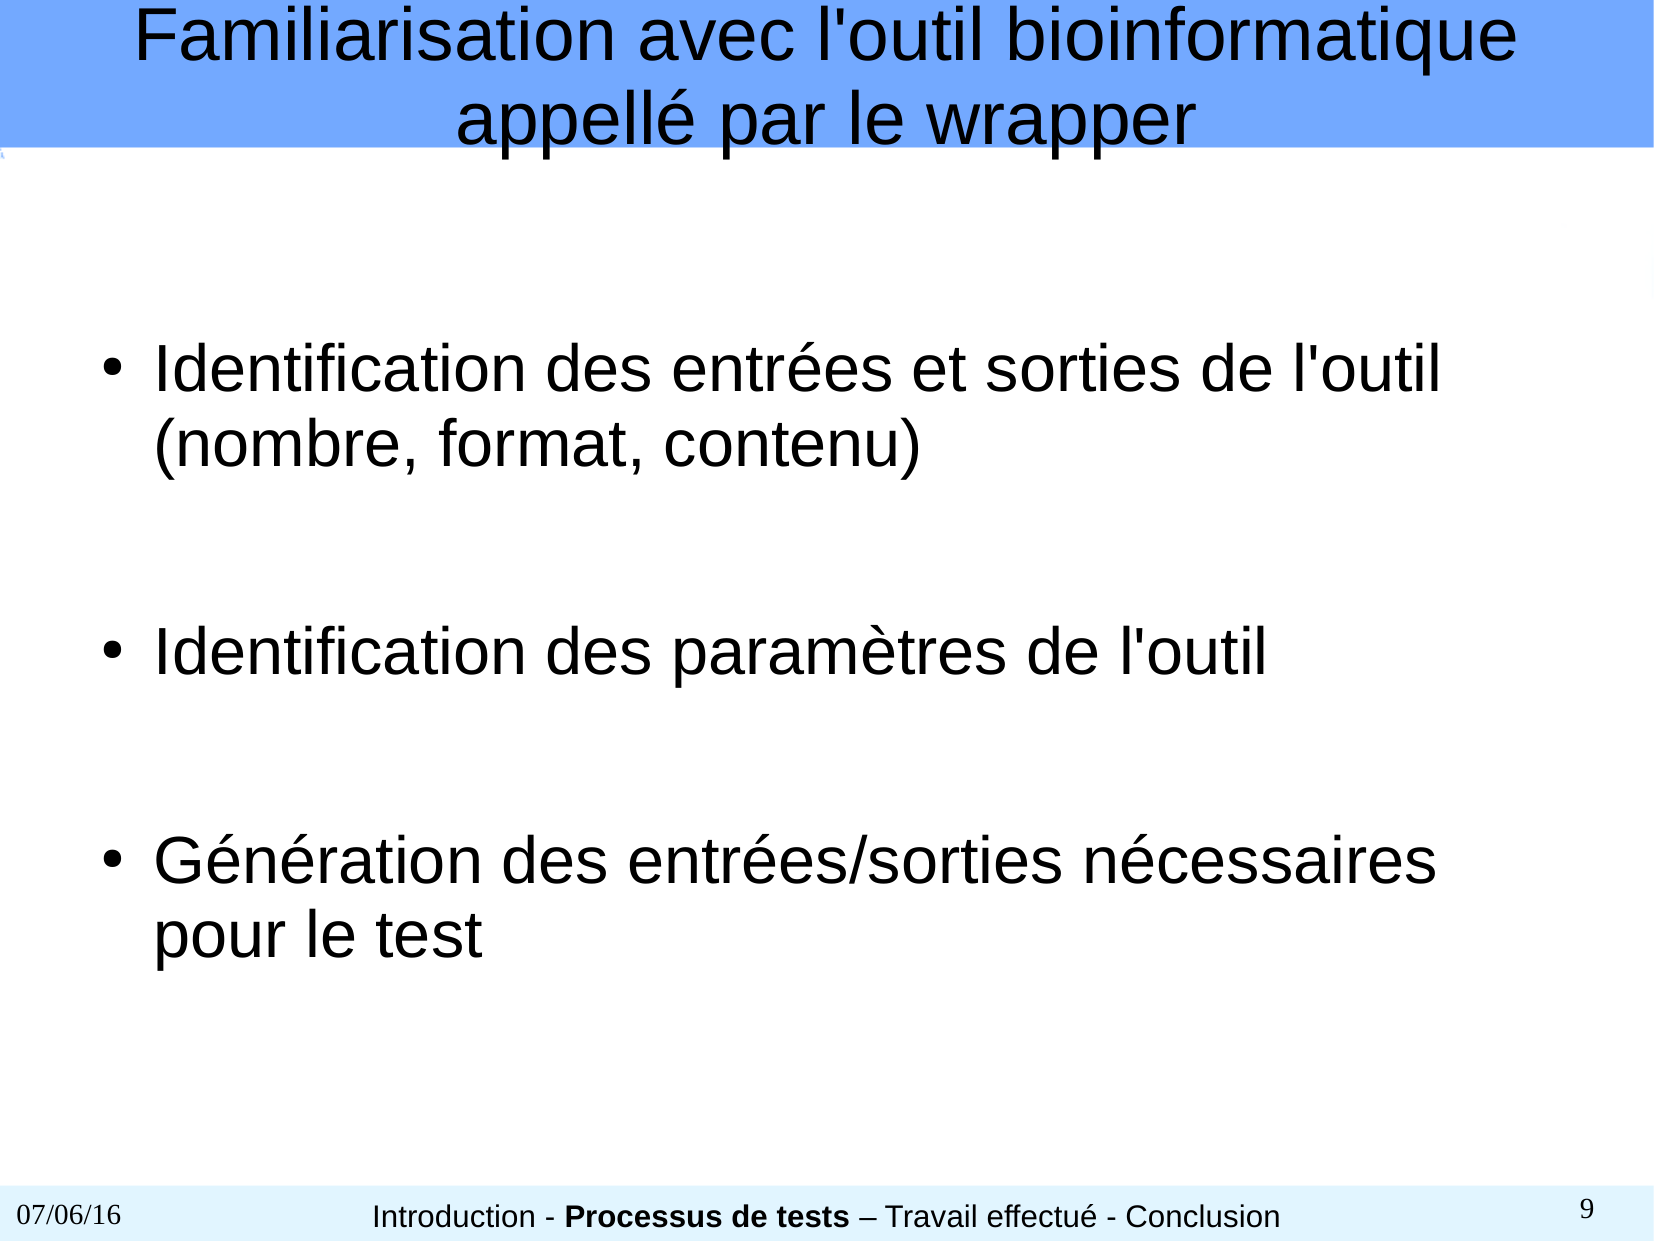

# Familiarisation avec l'outil bioinformatique appellé par le wrapper
Identification des entrées et sorties de l'outil (nombre, format, contenu)
Identification des paramètres de l'outil
Génération des entrées/sorties nécessaires pour le test